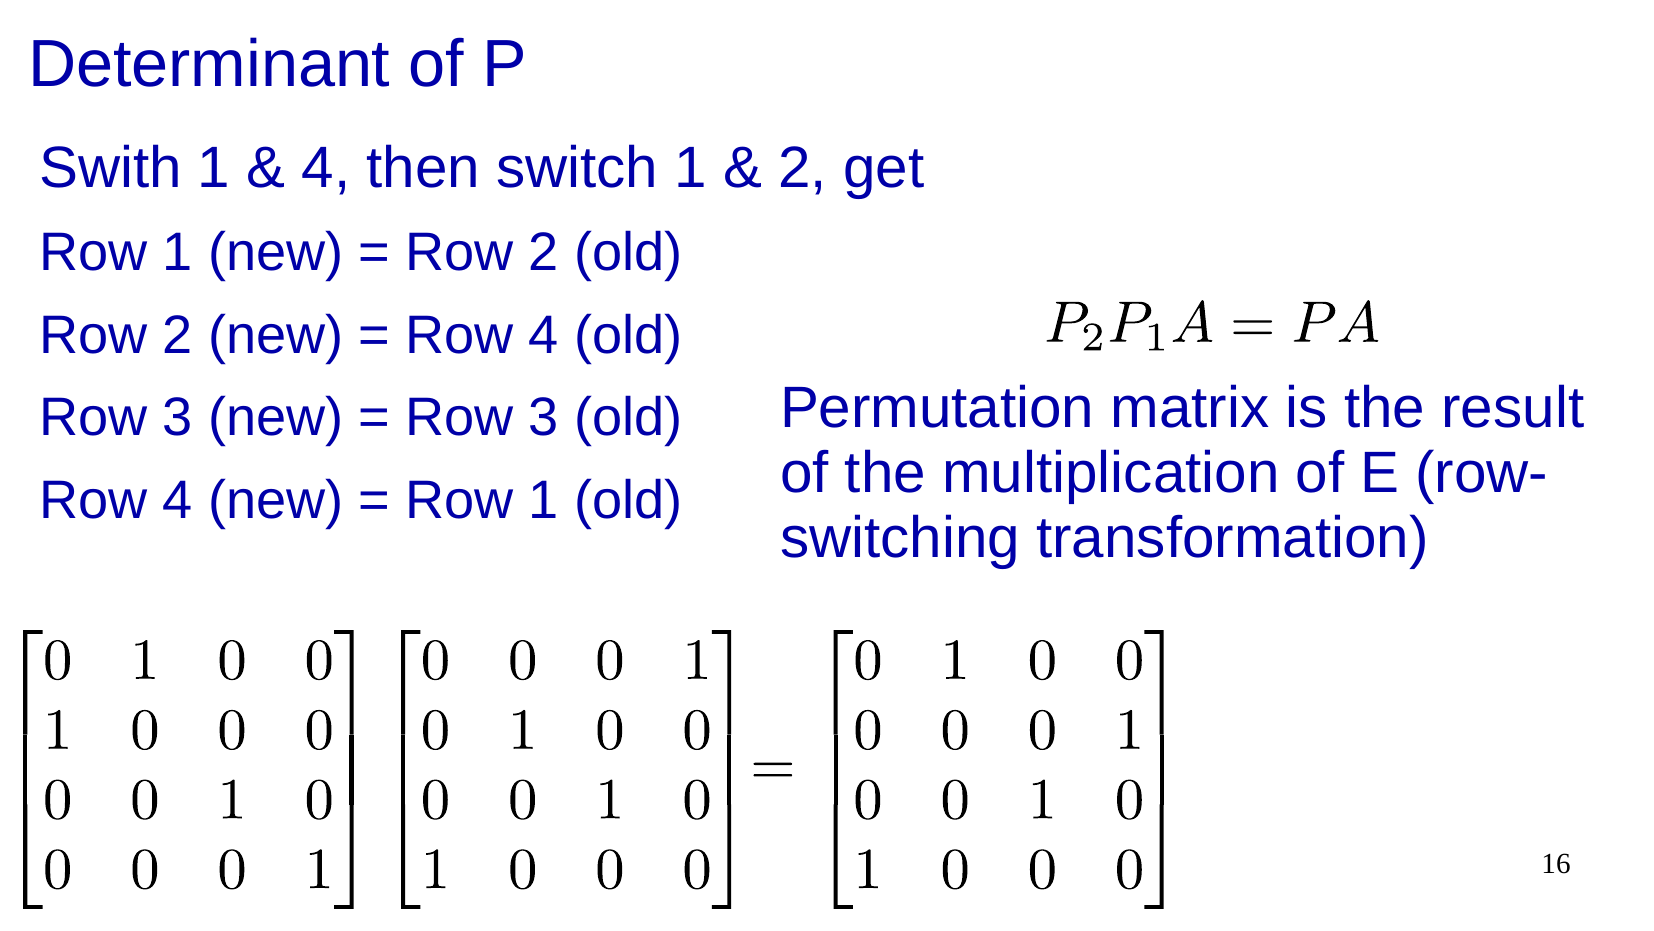

# Determinant of P
Swith 1 & 4, then switch 1 & 2, get
Row 1 (new) = Row 2 (old)
Row 2 (new) = Row 4 (old)
Row 3 (new) = Row 3 (old)
Row 4 (new) = Row 1 (old)
Permutation matrix is the result of the multiplication of E (row-switching transformation)
16